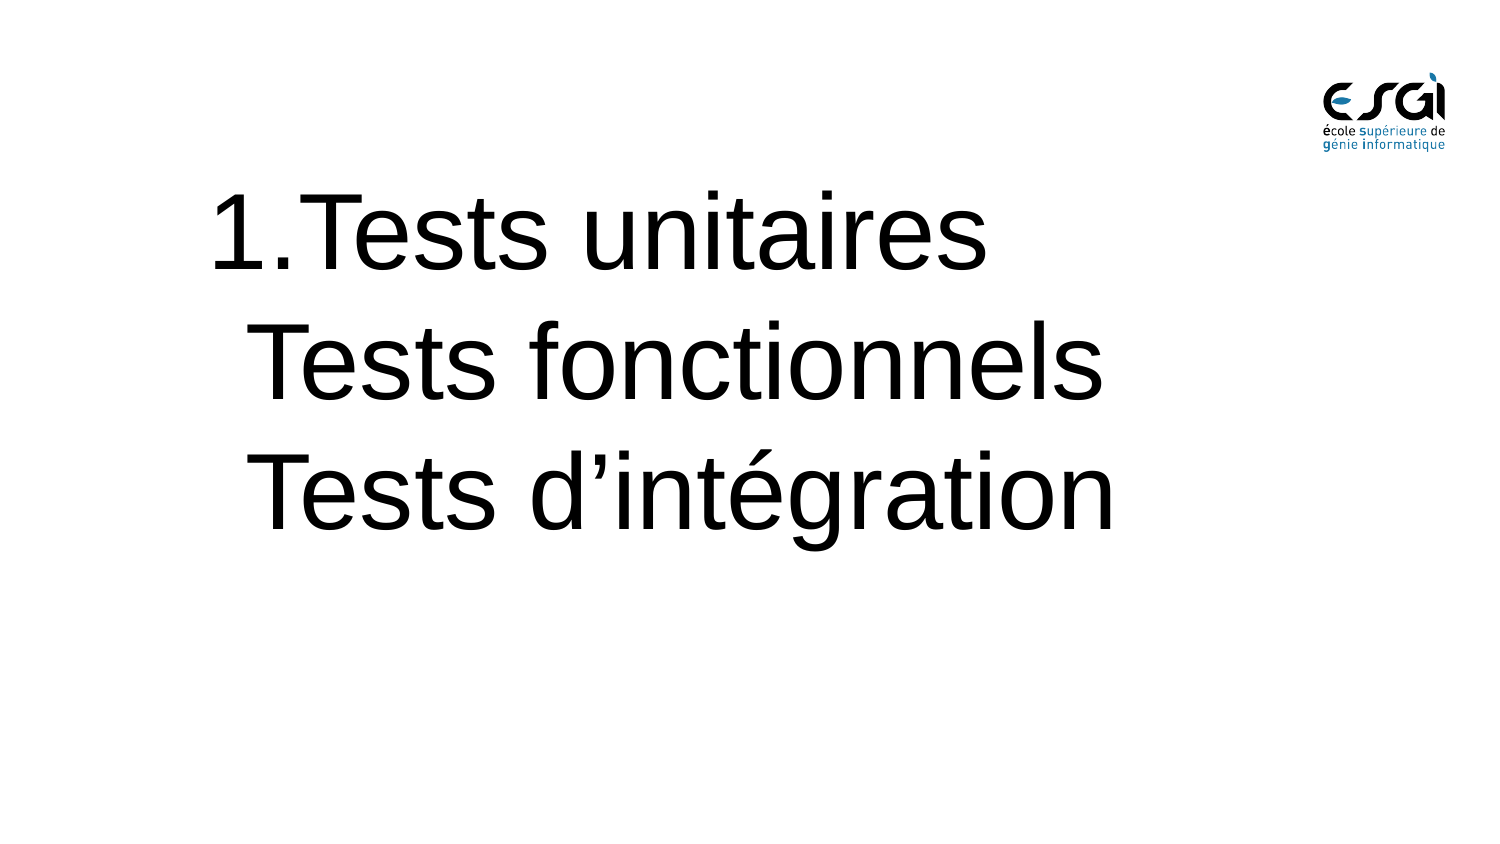

# Tests unitaires Tests fonctionnels Tests d’intégration